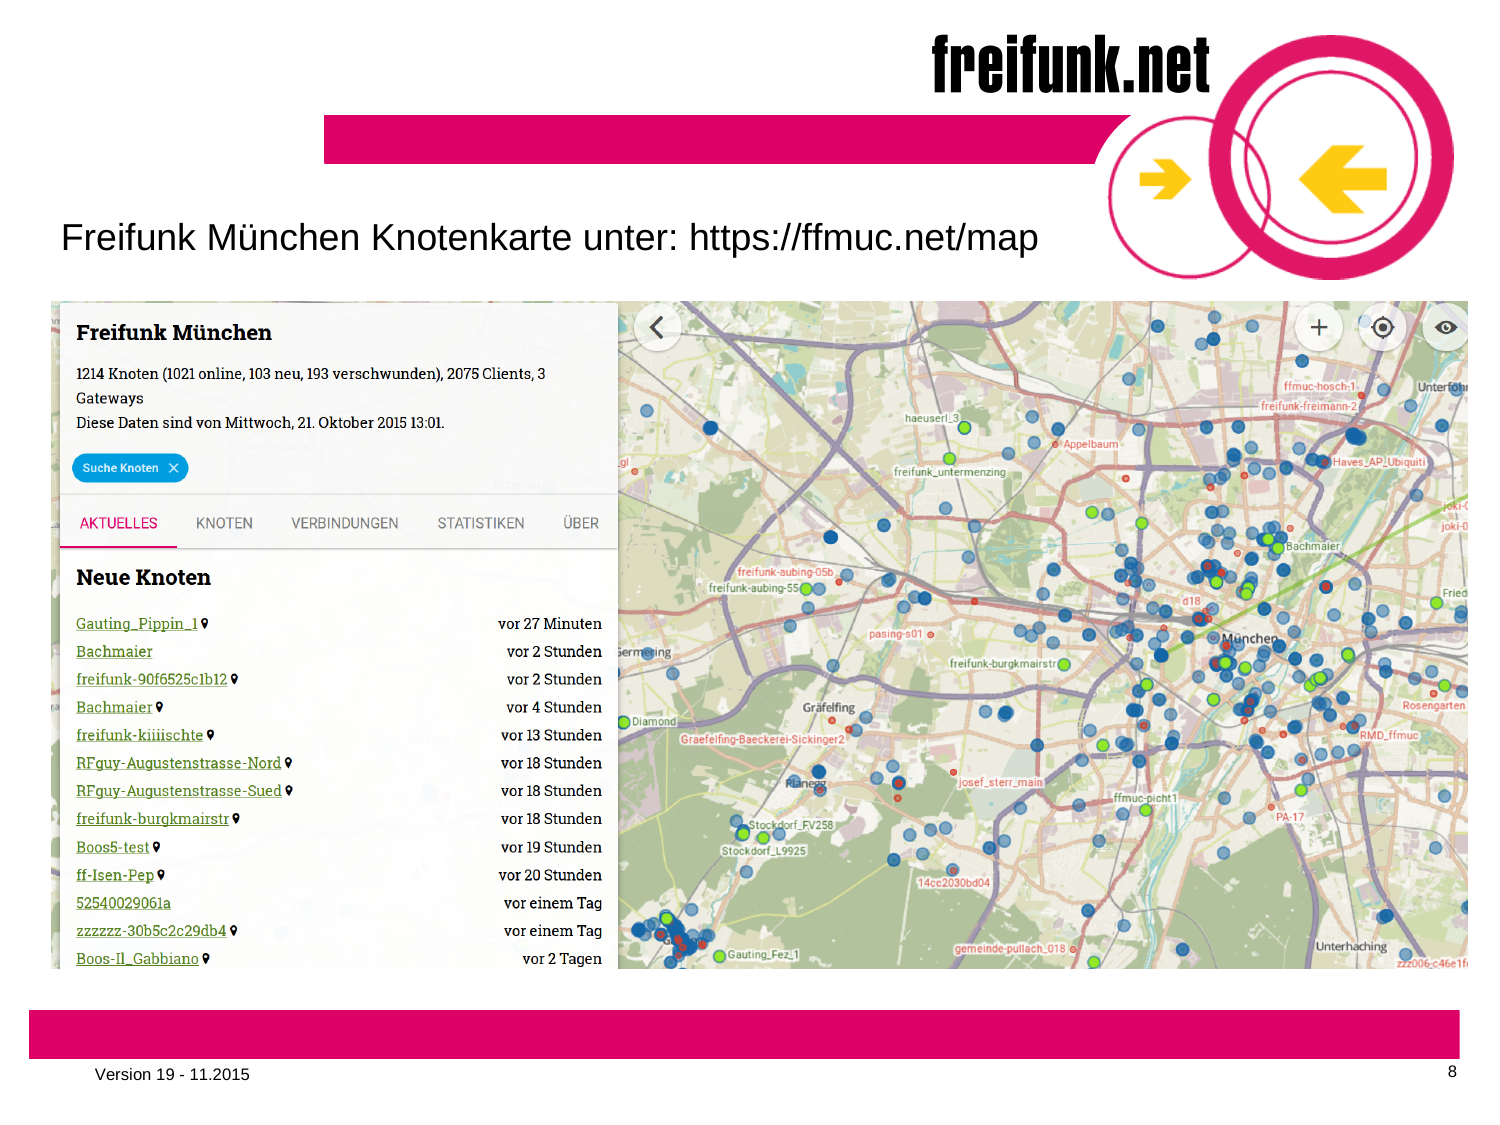

Freifunk München Knotenkarte unter: https://ffmuc.net/map
8
Version 19 - 11.2015